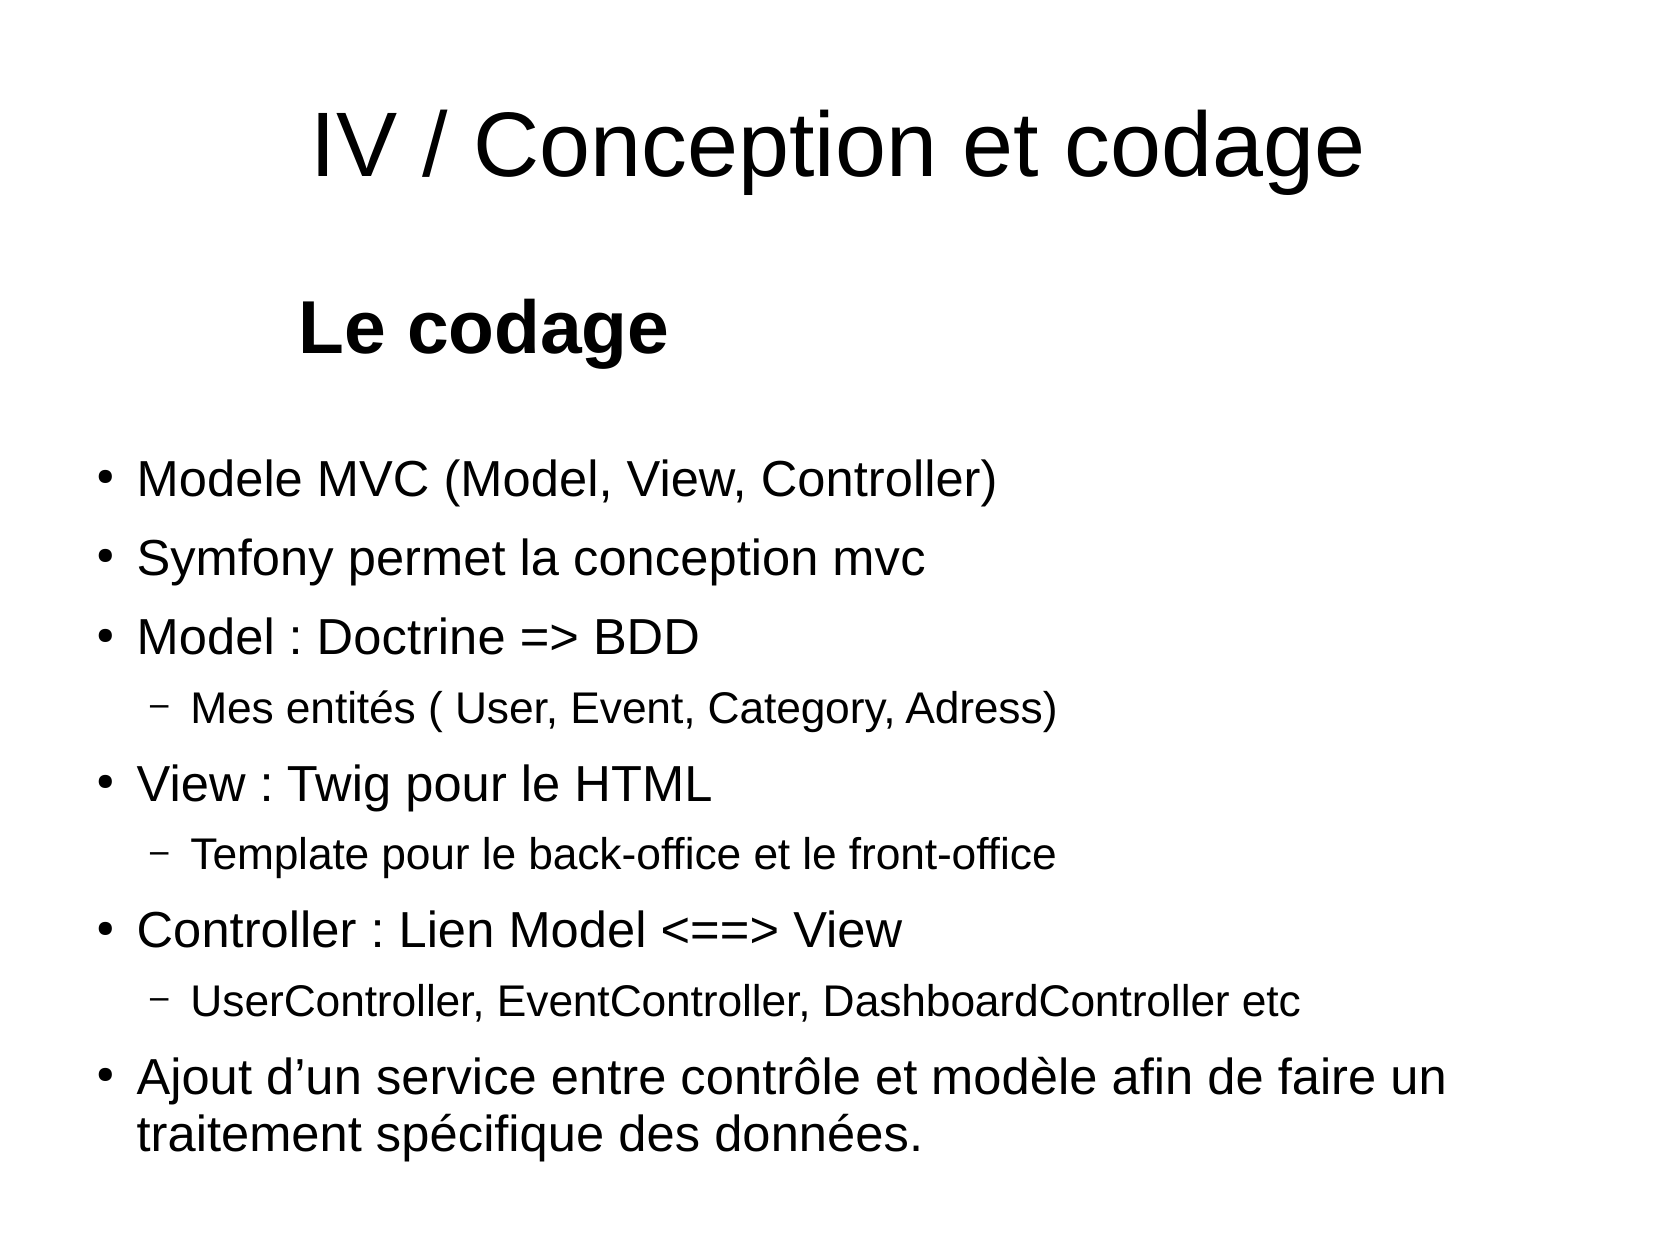

IV / Conception et codage
Le codage
# Modele MVC (Model, View, Controller)
Symfony permet la conception mvc
Model : Doctrine => BDD
Mes entités ( User, Event, Category, Adress)
View : Twig pour le HTML
Template pour le back-office et le front-office
Controller : Lien Model <==> View
UserController, EventController, DashboardController etc
Ajout d’un service entre contrôle et modèle afin de faire un traitement spécifique des données.